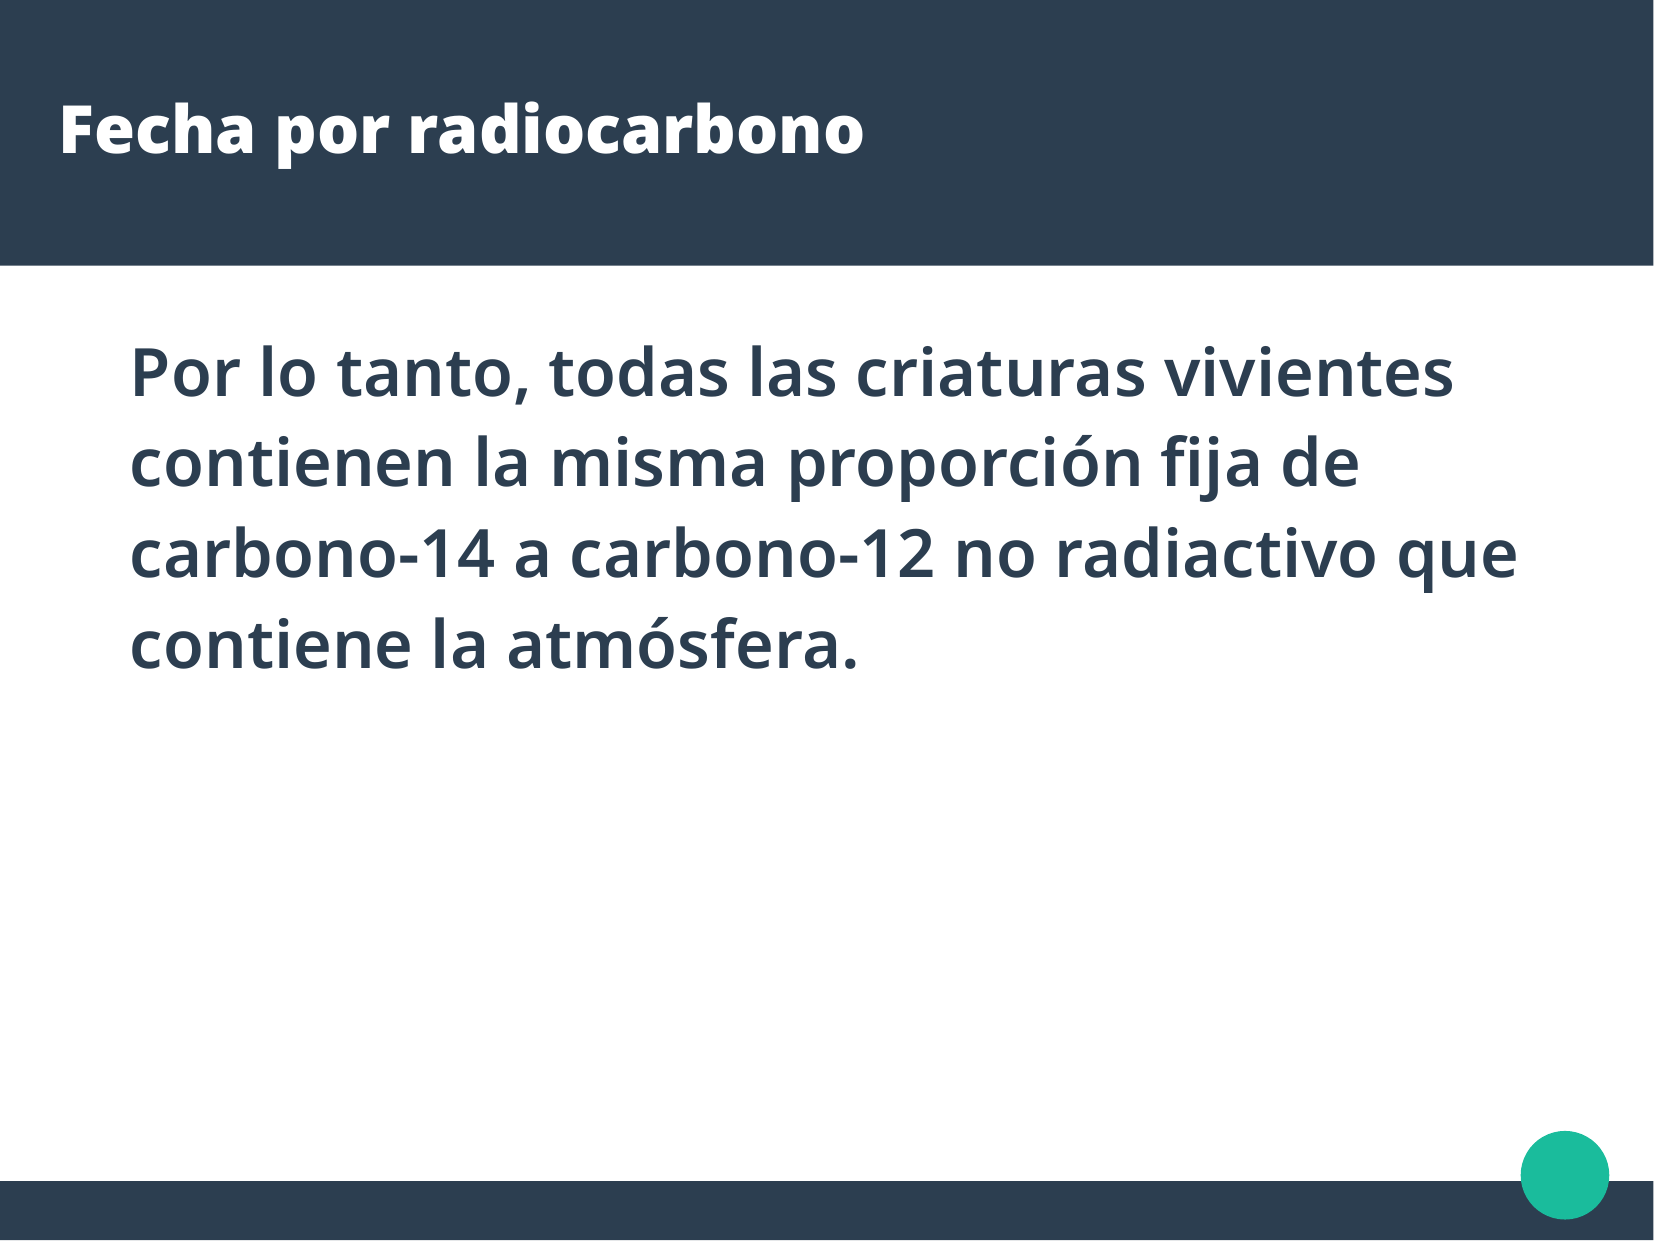

# Fecha por radiocarbono
Por lo tanto, todas las criaturas vivientes contienen la misma proporción fija de carbono-14 a carbono-12 no radiactivo que contiene la atmósfera.